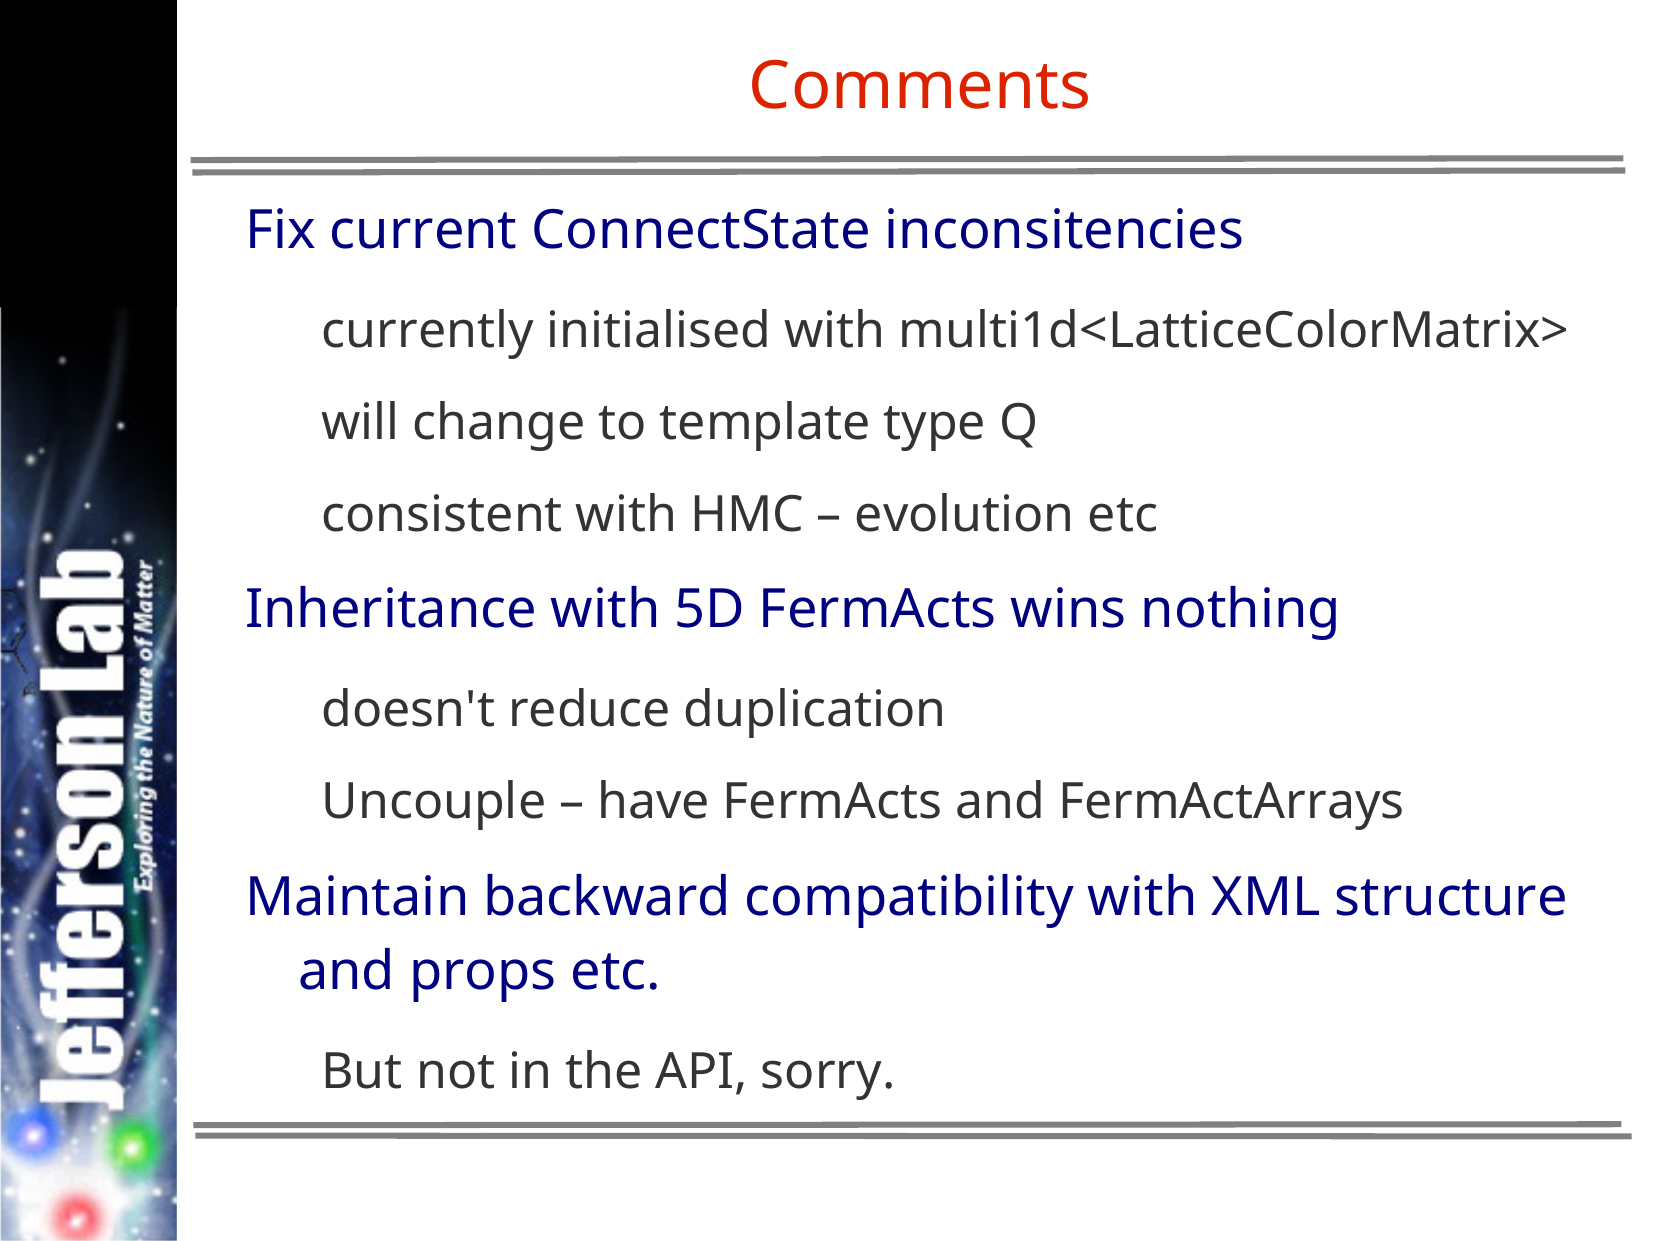

# Comments
Fix current ConnectState inconsitencies
currently initialised with multi1d<LatticeColorMatrix>
will change to template type Q
consistent with HMC – evolution etc
Inheritance with 5D FermActs wins nothing
doesn't reduce duplication
Uncouple – have FermActs and FermActArrays
Maintain backward compatibility with XML structure and props etc.
But not in the API, sorry.